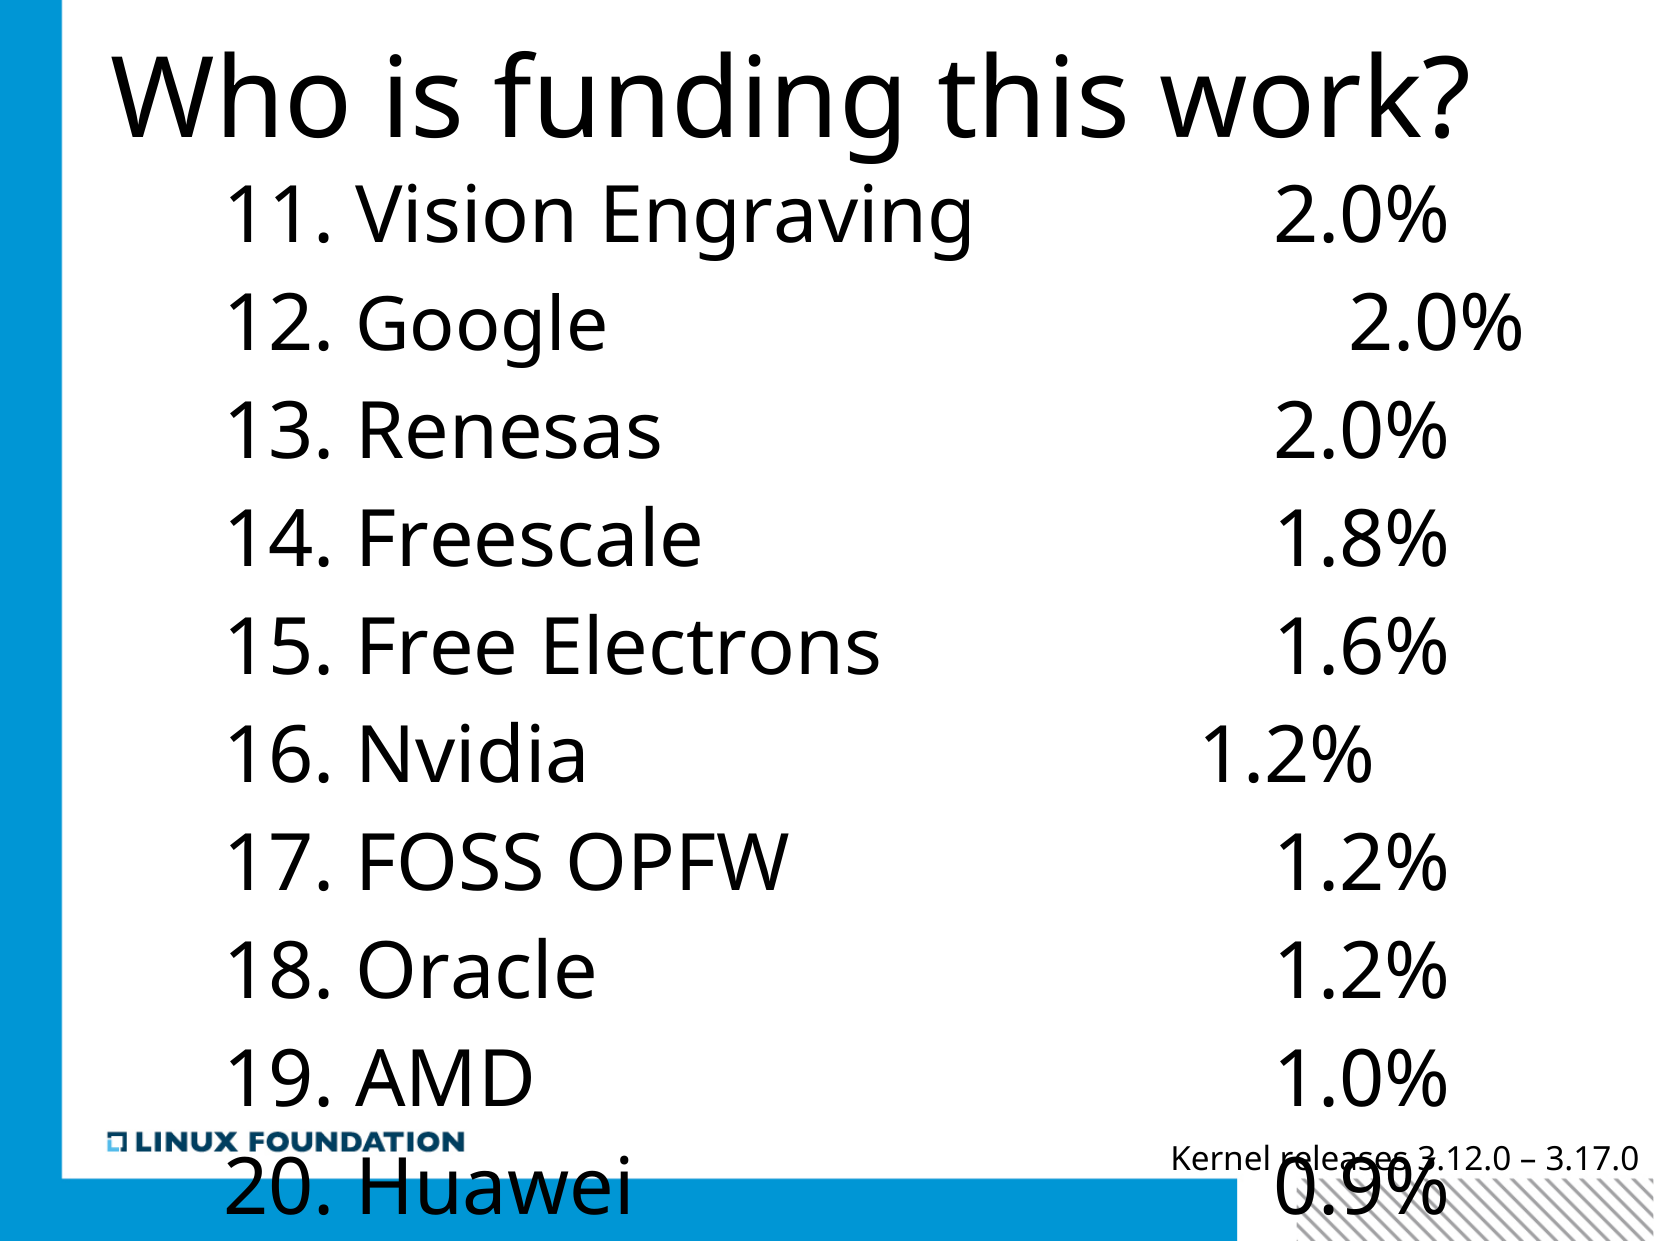

Who is funding this work?
11. Vision Engraving				2.0%
12. Google										2.0%
13. Renesas									2.0%
14. Freescale								1.8%
15. Free Electrons						1.6%
16. Nvidia									1.2%
17. FOSS OPFW							1.2%
18. Oracle										1.2%
19. AMD										1.0%
20. Huawei									0.9%
Kernel releases 3.12.0 – 3.17.0